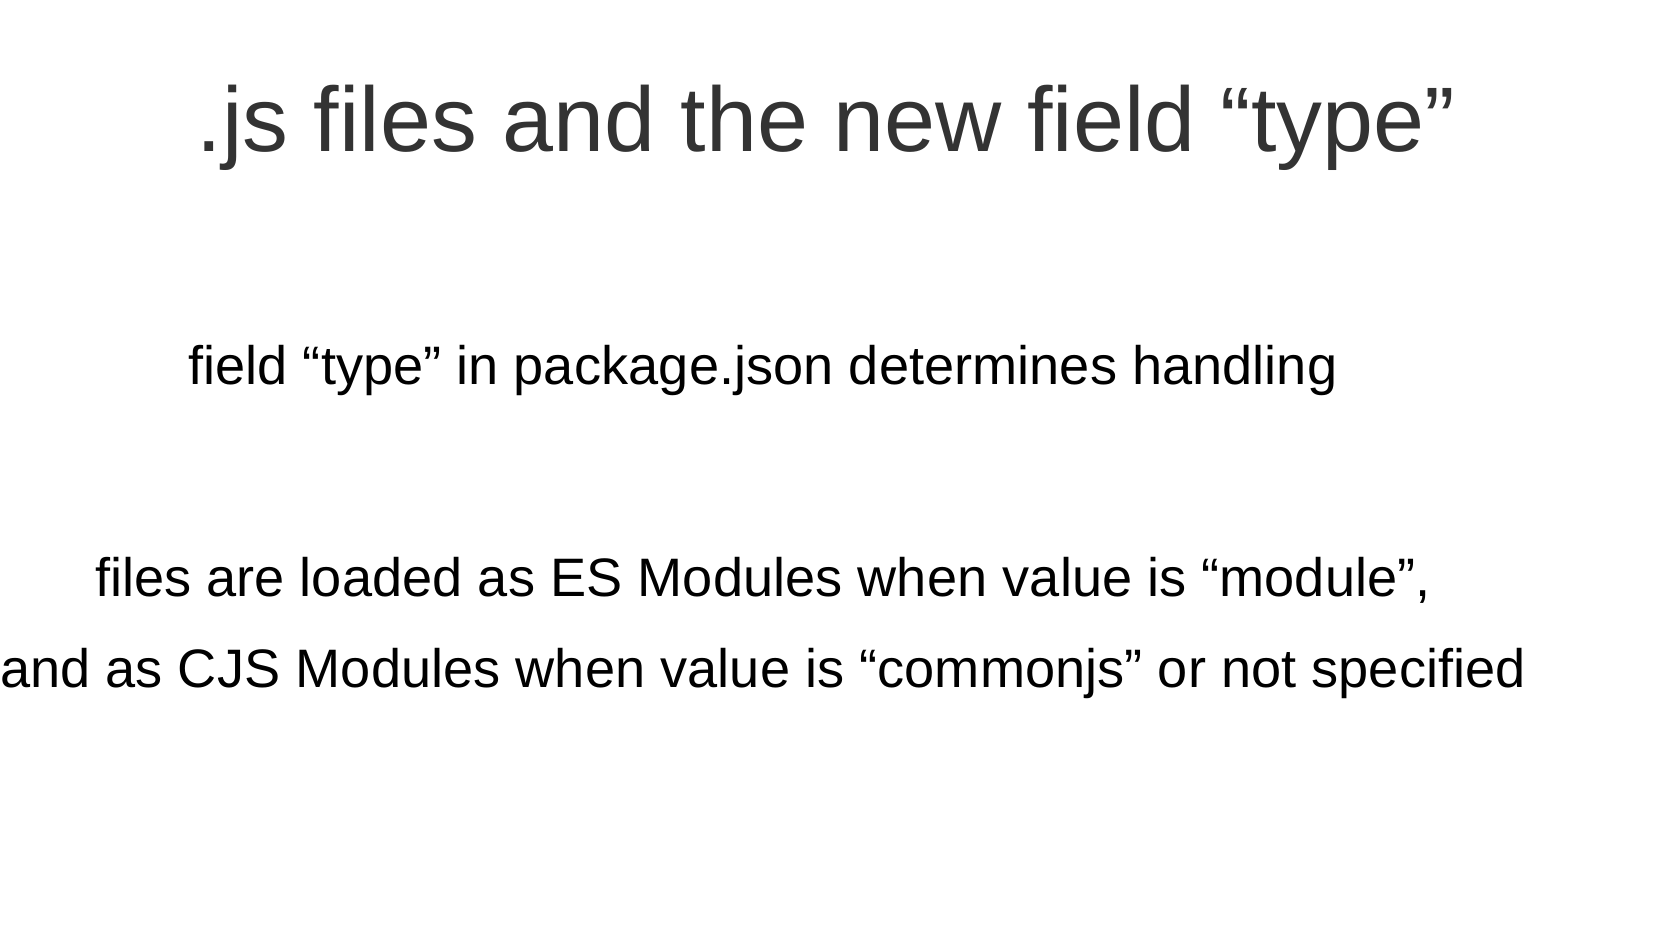

# .js files and the new field “type”
field “type” in package.json determines handling
files are loaded as ES Modules when value is “module”,
and as CJS Modules when value is “commonjs” or not specified